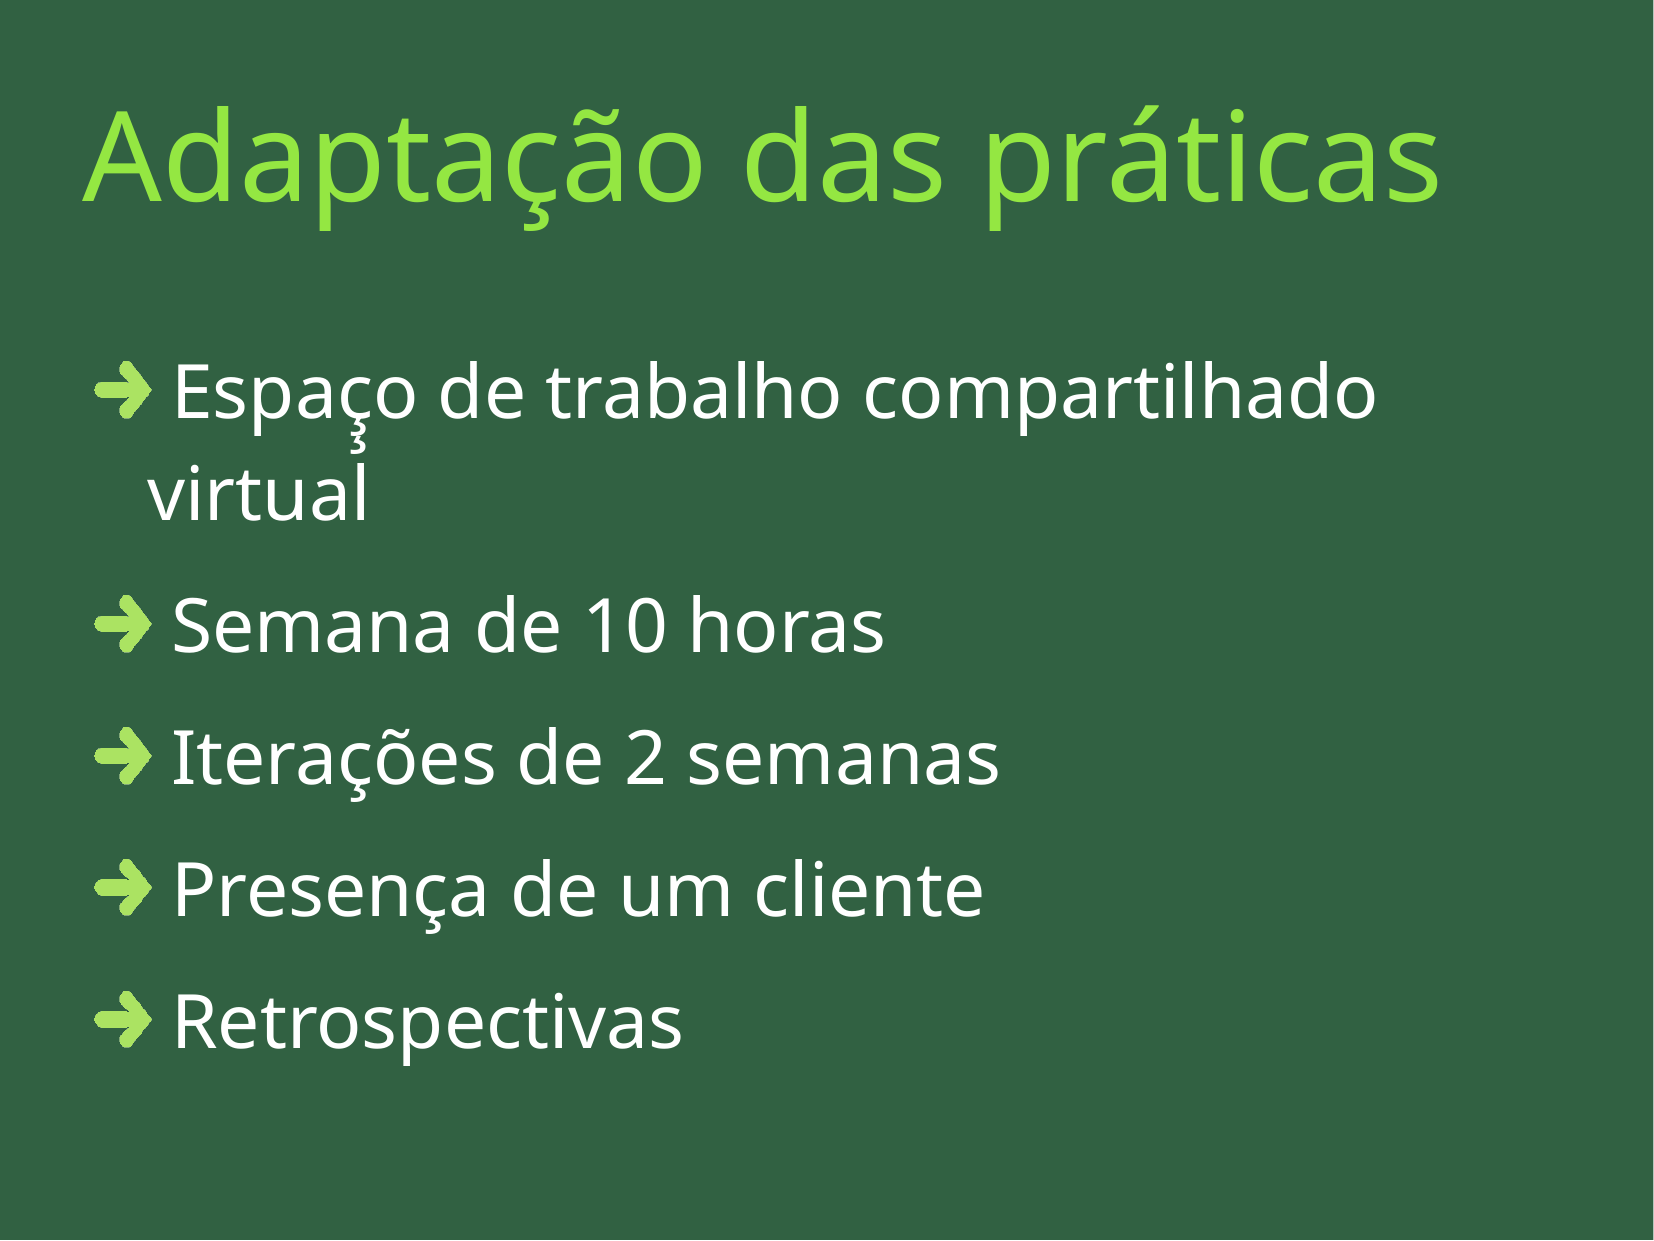

# Adaptação das práticas
 Espaç̧o de trabalho compartilhado virtual
 Semana de 10 horas
 Iterações de 2 semanas
 Presença de um cliente
 Retrospectivas